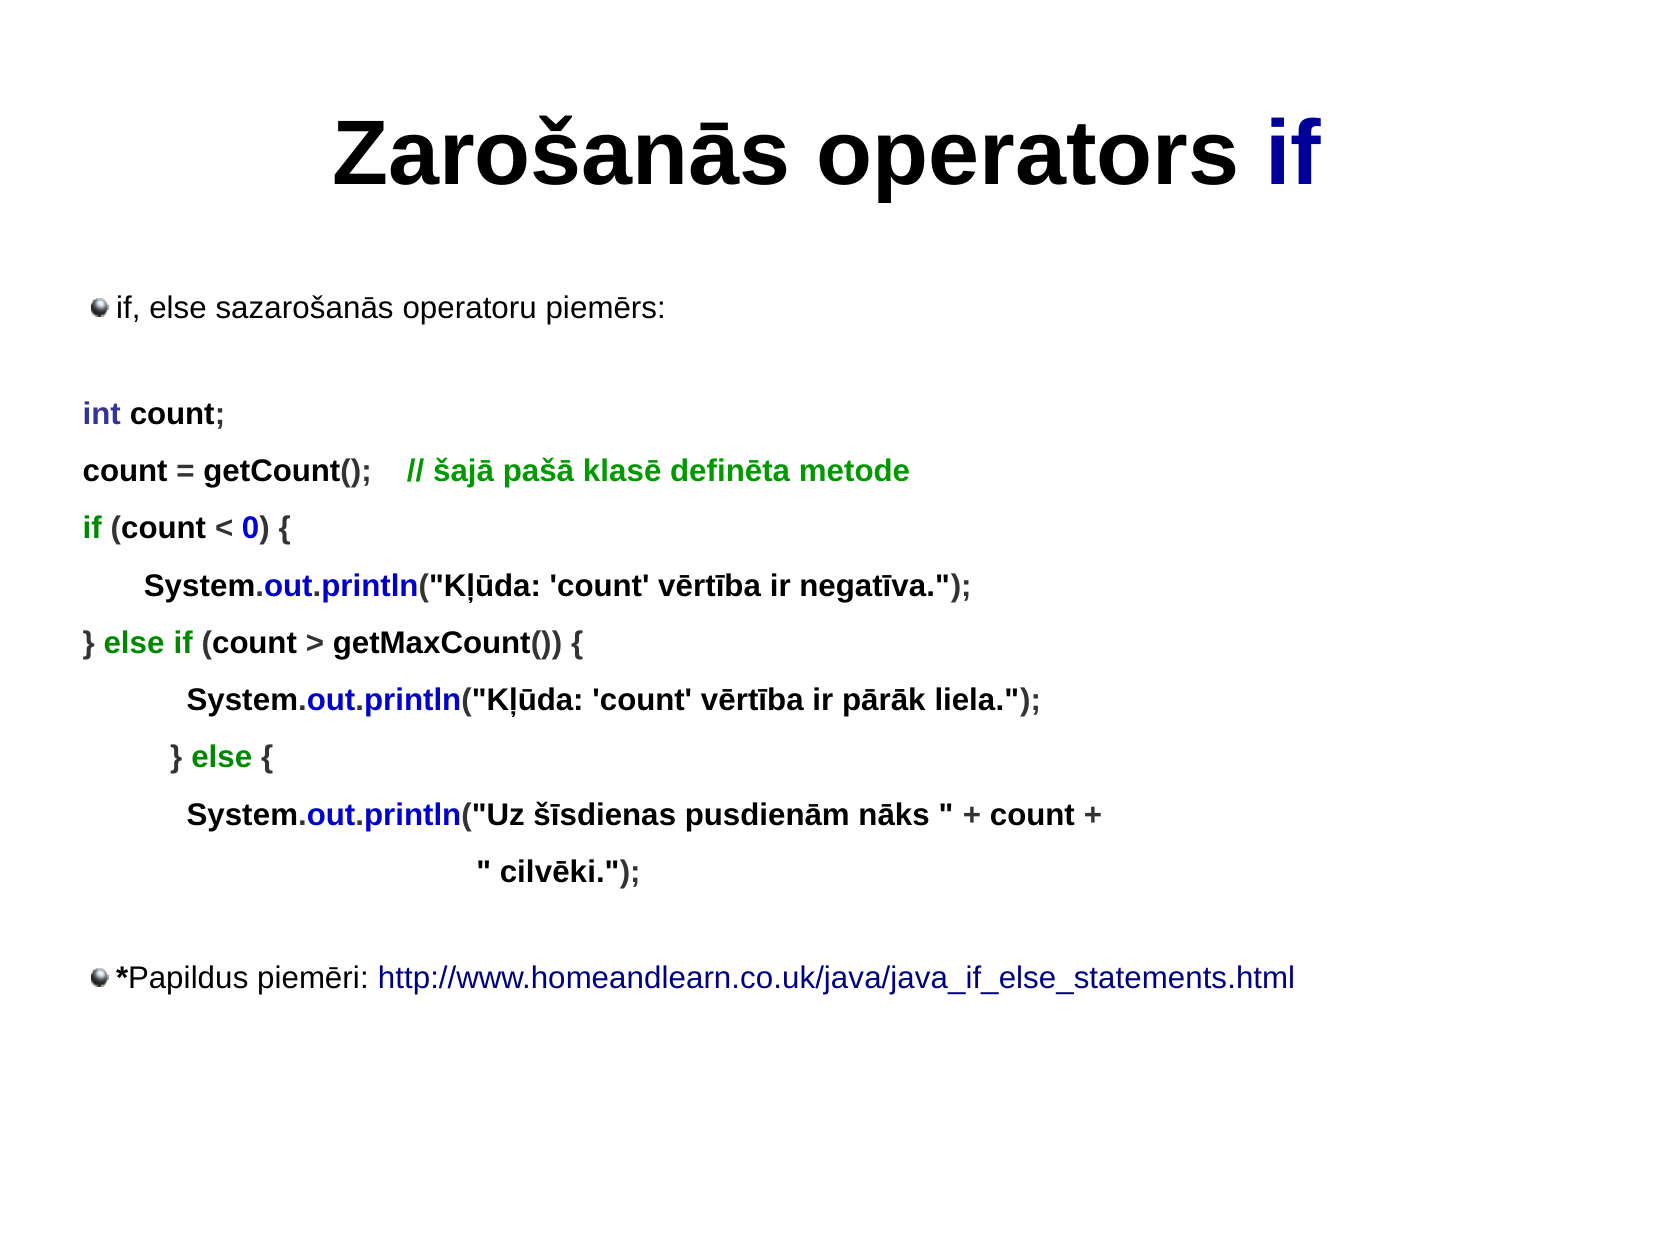

# Zarošanās operators if
if, else sazarošanās operatoru piemērs:
int count;
count = getCount(); // šajā pašā klasē definēta metode
if (count < 0) {
 System.out.println("Kļūda: 'count' vērtība ir negatīva.");
} else if (count > getMaxCount()) {
 						System.out.println("Kļūda: 'count' vērtība ir pārāk liela.");
 } else {
 				System.out.println("Uz šīsdienas pusdienām nāks " + count +
 " cilvēki.");
*Papildus piemēri: http://www.homeandlearn.co.uk/java/java_if_else_statements.html